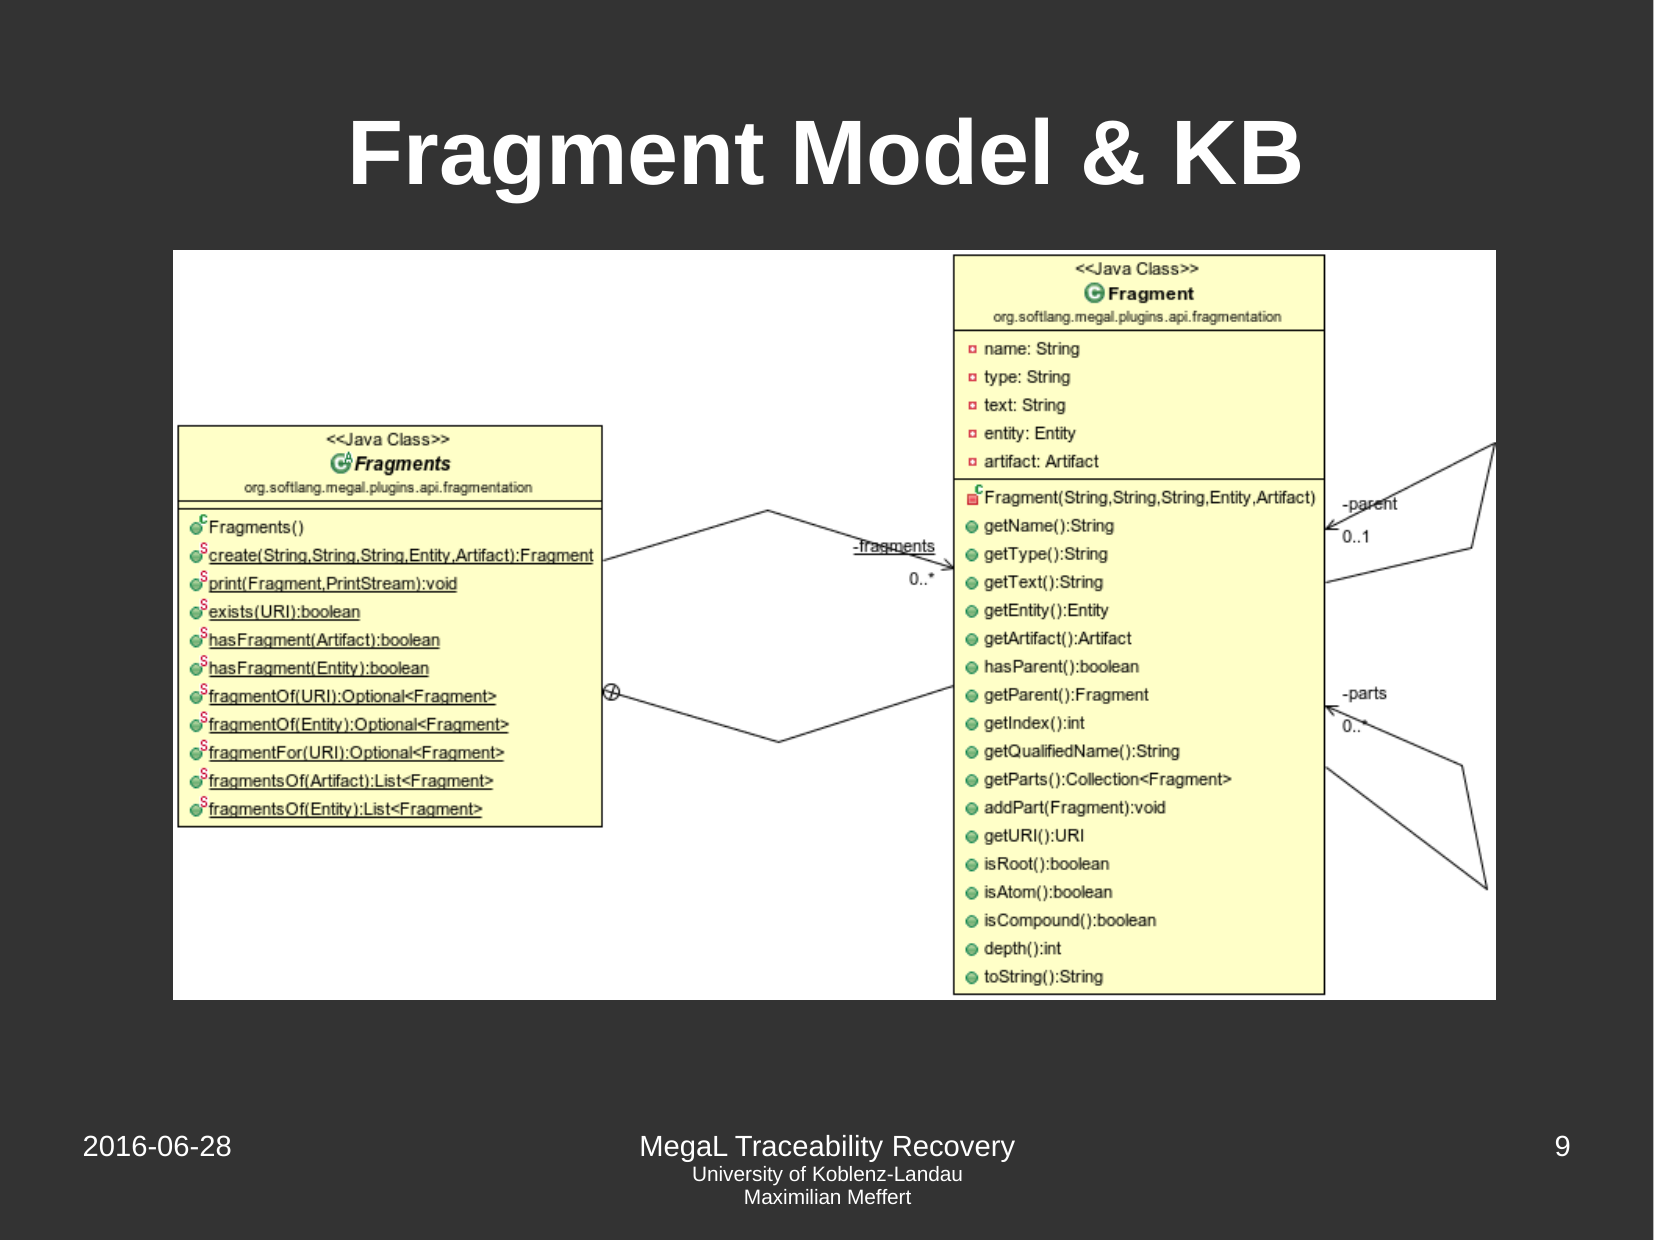

# Fragment Model & KB
2016-06-28
MegaL Traceability Recovery
9